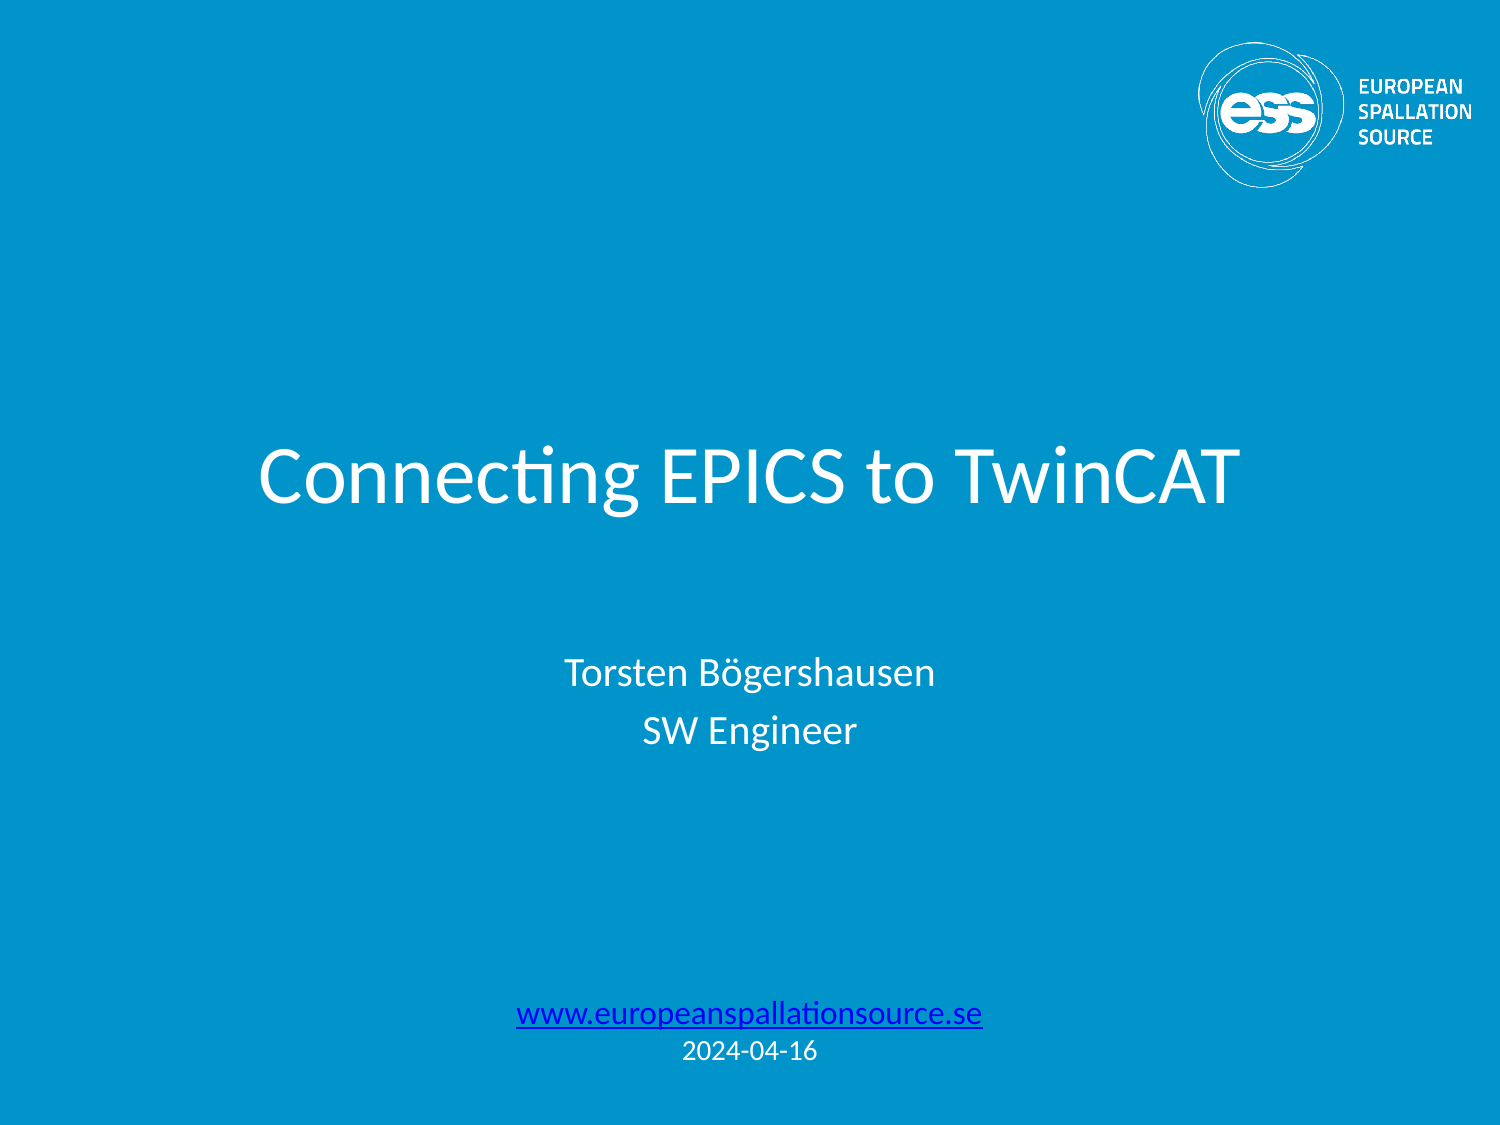

# Connecting EPICS to TwinCAT
Torsten Bögershausen
SW Engineer
www.europeanspallationsource.se
2024-04-16